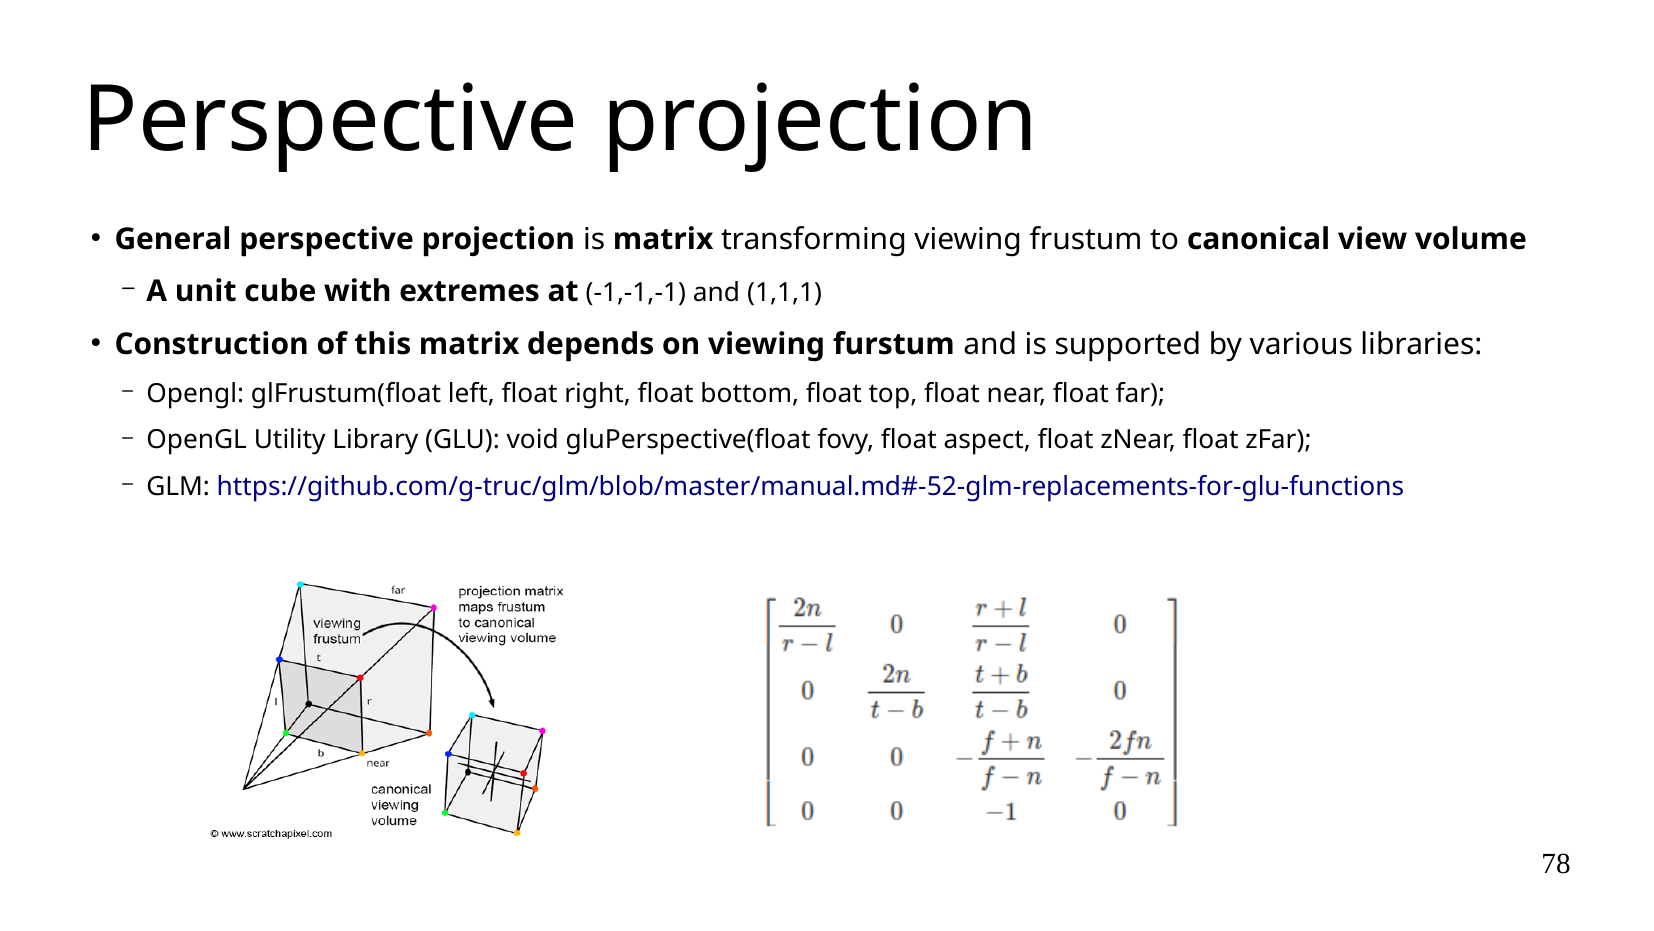

# Perspective projection
General perspective projection is matrix transforming viewing frustum to canonical view volume
A unit cube with extremes at (-1,-1,-1) and (1,1,1)
Construction of this matrix depends on viewing furstum and is supported by various libraries:
Opengl: glFrustum(float left, float right, float bottom, float top, float near, float far);
OpenGL Utility Library (GLU): void gluPerspective(float fovy, float aspect, float zNear, float zFar);
GLM: https://github.com/g-truc/glm/blob/master/manual.md#-52-glm-replacements-for-glu-functions
78